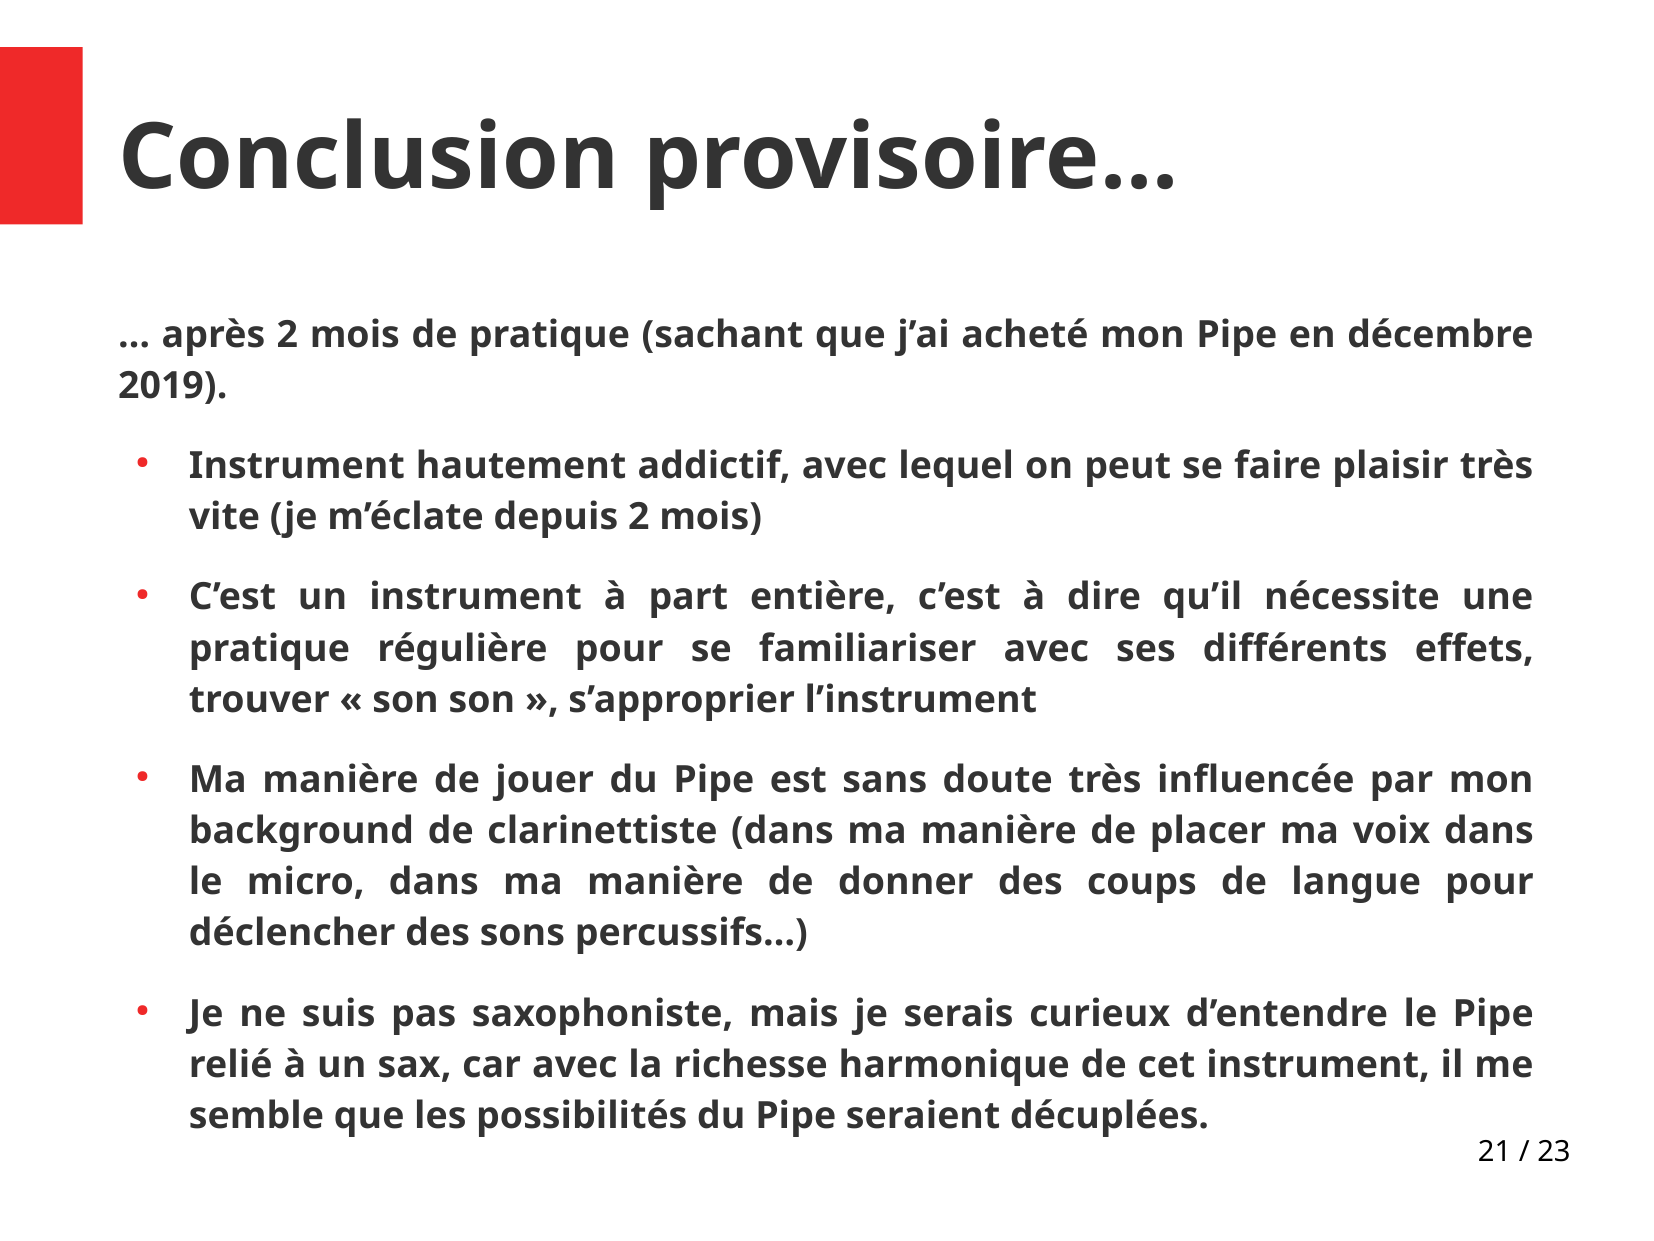

# Conclusion provisoire...
… après 2 mois de pratique (sachant que j’ai acheté mon Pipe en décembre 2019).
Instrument hautement addictif, avec lequel on peut se faire plaisir très vite (je m’éclate depuis 2 mois)
C’est un instrument à part entière, c’est à dire qu’il nécessite une pratique régulière pour se familiariser avec ses différents effets, trouver « son son », s’approprier l’instrument
Ma manière de jouer du Pipe est sans doute très influencée par mon background de clarinettiste (dans ma manière de placer ma voix dans le micro, dans ma manière de donner des coups de langue pour déclencher des sons percussifs…)
Je ne suis pas saxophoniste, mais je serais curieux d’entendre le Pipe relié à un sax, car avec la richesse harmonique de cet instrument, il me semble que les possibilités du Pipe seraient décuplées.
21